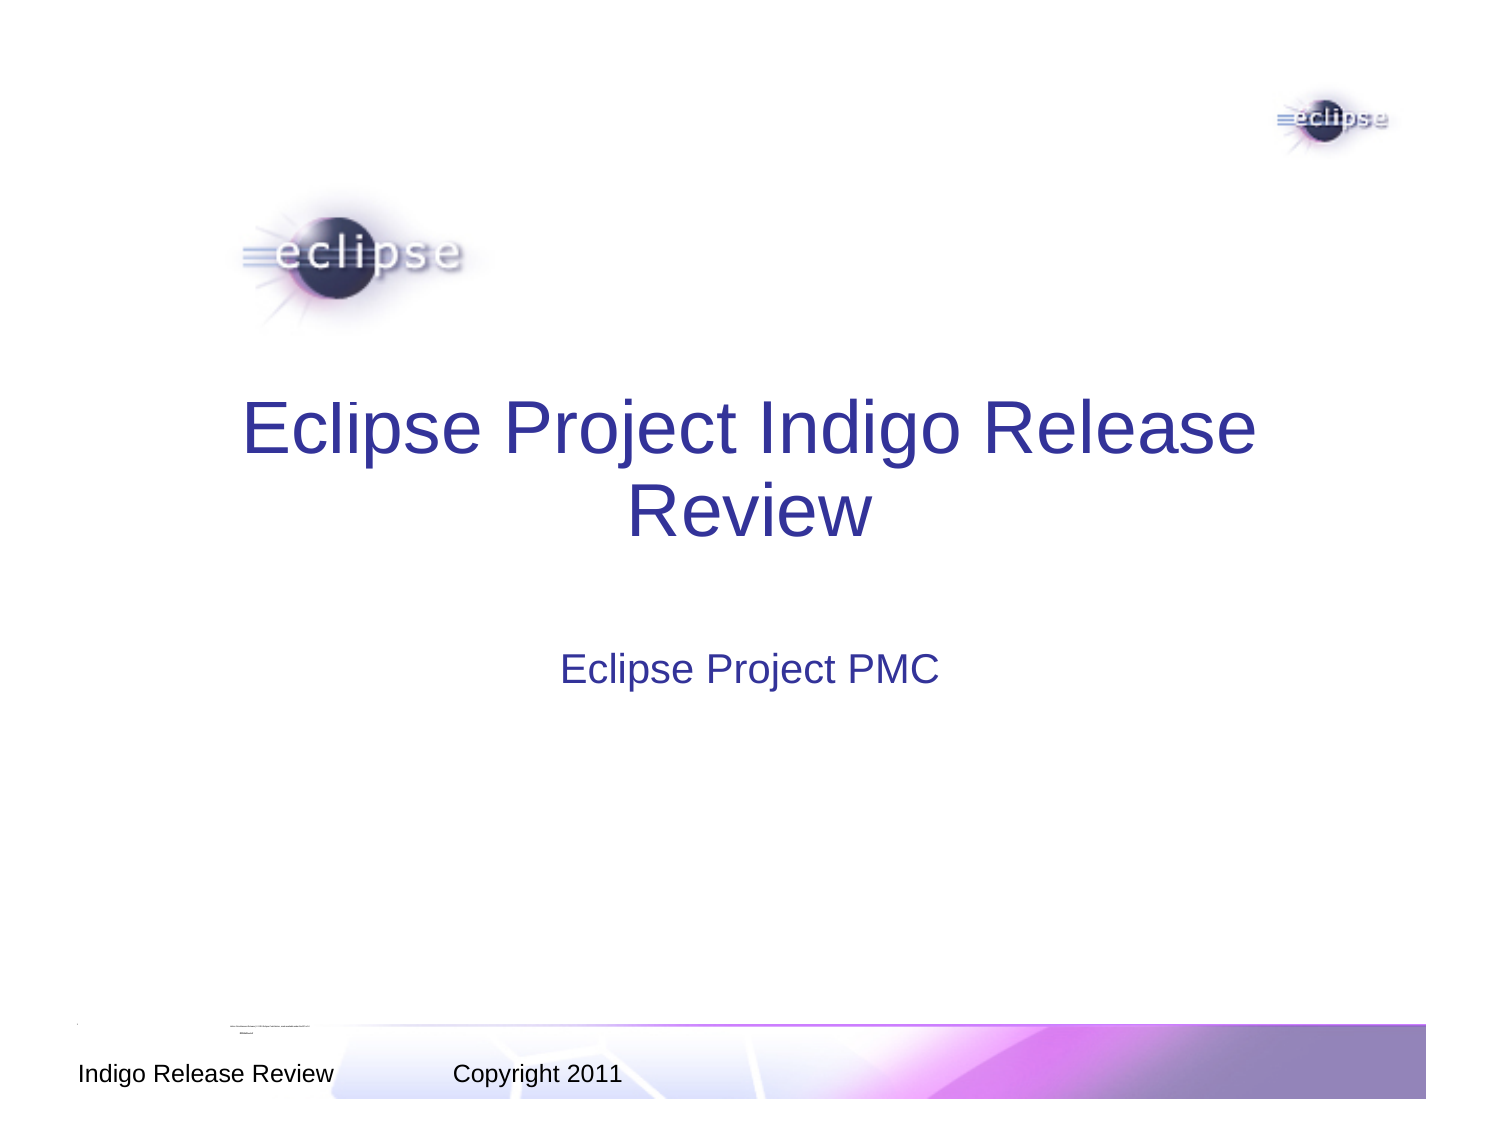

# Eclipse Project Indigo Release Review
Eclipse Project PMC
1
Copyright 2011